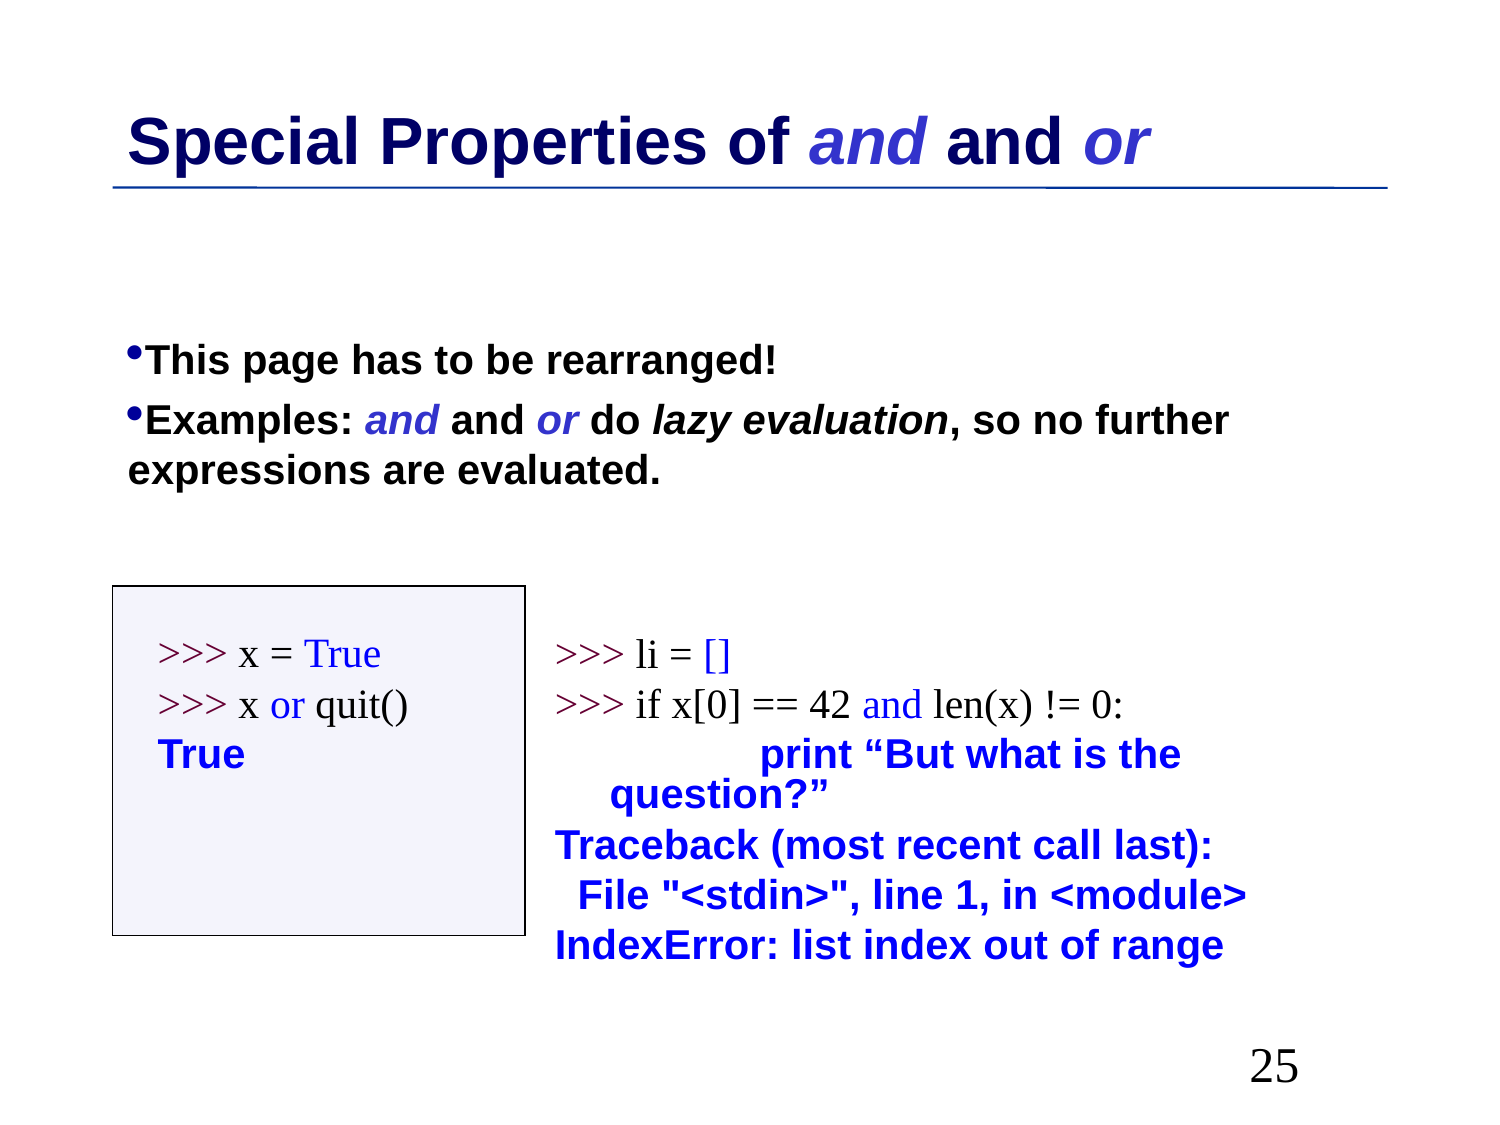

# Special Properties of and and or
This page has to be rearranged!
Examples: and and or do lazy evaluation, so no further expressions are evaluated.
>>> x = True
>>> x or quit()
True
>>> li = []
>>> if x[0] == 42 and len(x) != 0:
			print “But what is the question?”
Traceback (most recent call last):
 File "<stdin>", line 1, in <module>
IndexError: list index out of range
 24